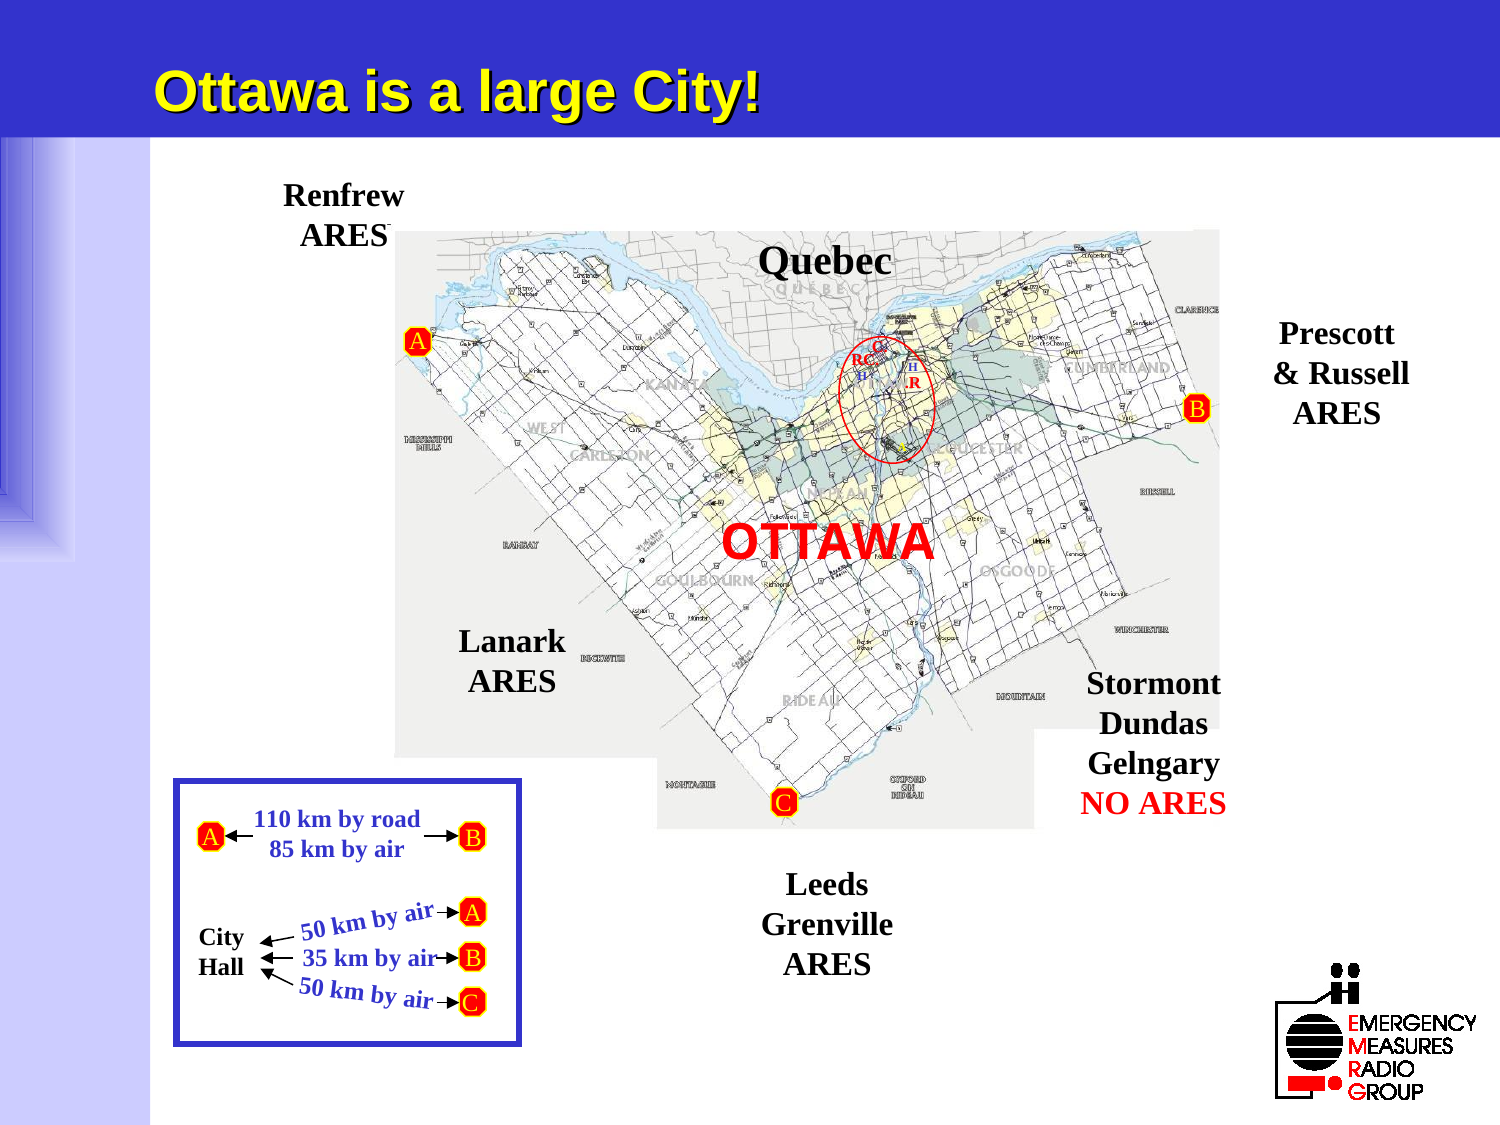

Ottawa is a large City!
Renfrew
ARES
Quebec
Prescott
 & Russell
ARES
A
C.
RC.
H
H
.R
B
A
OTTAWA
Lanark
ARES
Stormont
Dundas
Gelngary
NO ARES
C
110 km by road
85 km by air
A
B
Leeds
Grenville
ARES
A
50 km by air
City
Hall
35 km by air
B
50 km by air
C